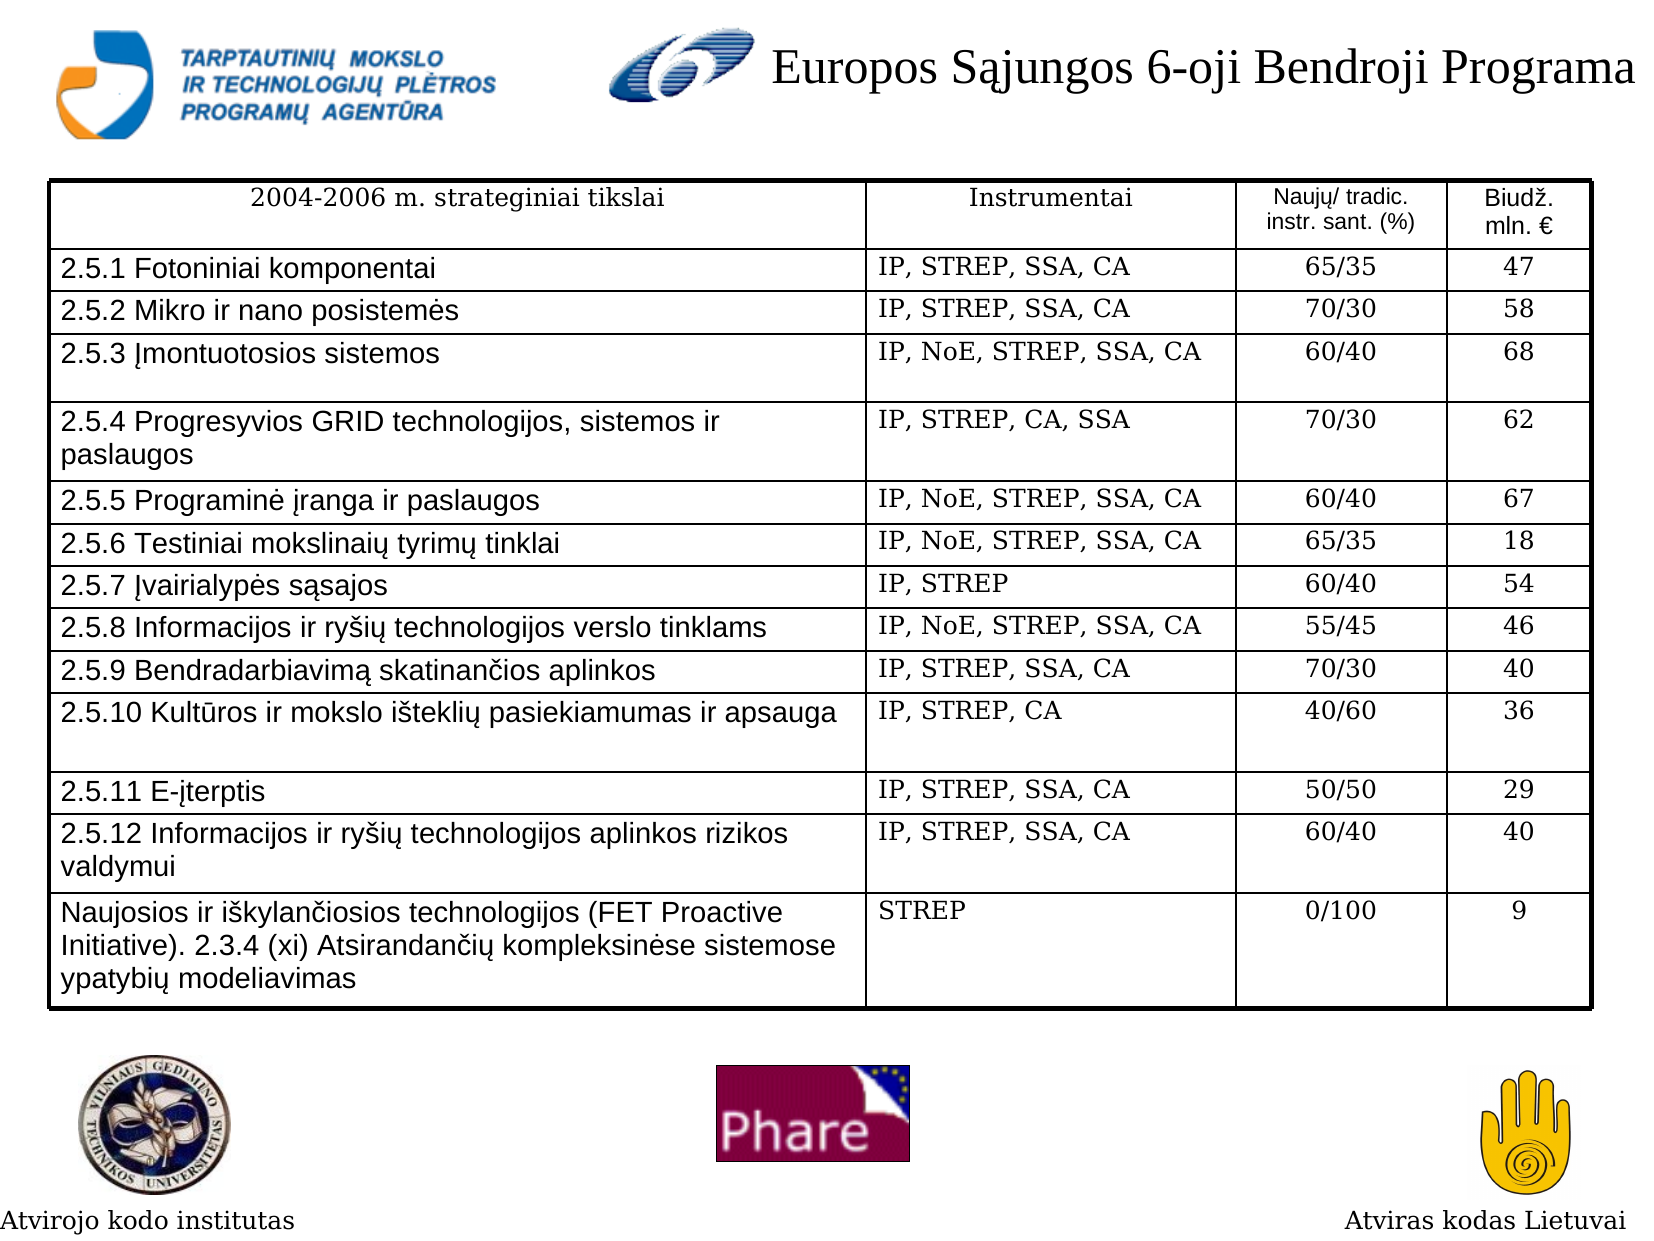

Europos Sąjungos 6-oji Bendroji Programa
2004-2006 m. strateginiai tikslai
Instrumentai
Naujų/ tradic. instr. sant. (%)
Biudž. mln. €
2.5.1 Fotoniniai komponentai
IP, STREP, SSA, CA
65/35
47
2.5.2 Mikro ir nano posistemės
IP, STREP, SSA, CA
70/30
58
2.5.3 Įmontuotosios sistemos
IP, NoE, STREP, SSA, CA
60/40
68
2.5.4 Progresyvios GRID technologijos, sistemos ir paslaugos
IP, STREP, CA, SSA
70/30
62
2.5.5 Programinė įranga ir paslaugos
IP, NoE, STREP, SSA, CA
60/40
67
2.5.6 Testiniai mokslinaių tyrimų tinklai
IP, NoE, STREP, SSA, CA
65/35
18
2.5.7 Įvairialypės sąsajos
IP, STREP
60/40
54
2.5.8 Informacijos ir ryšių technologijos verslo tinklams
IP, NoE, STREP, SSA, CA
55/45
46
2.5.9 Bendradarbiavimą skatinančios aplinkos
IP, STREP, SSA, CA
70/30
40
2.5.10 Kultūros ir mokslo išteklių pasiekiamumas ir apsauga
IP, STREP, CA
40/60
36
2.5.11 E-įterptis
IP, STREP, SSA, CA
50/50
29
2.5.12 Informacijos ir ryšių technologijos aplinkos rizikos valdymui
IP, STREP, SSA, CA
60/40
40
Naujosios ir iškylančiosios technologijos (FET Proactive Initiative). 2.3.4 (xi) Atsirandančių kompleksinėse sistemose ypatybių modeliavimas
STREP
0/100
9
Atvirojo kodo institutas
Atviras kodas Lietuvai